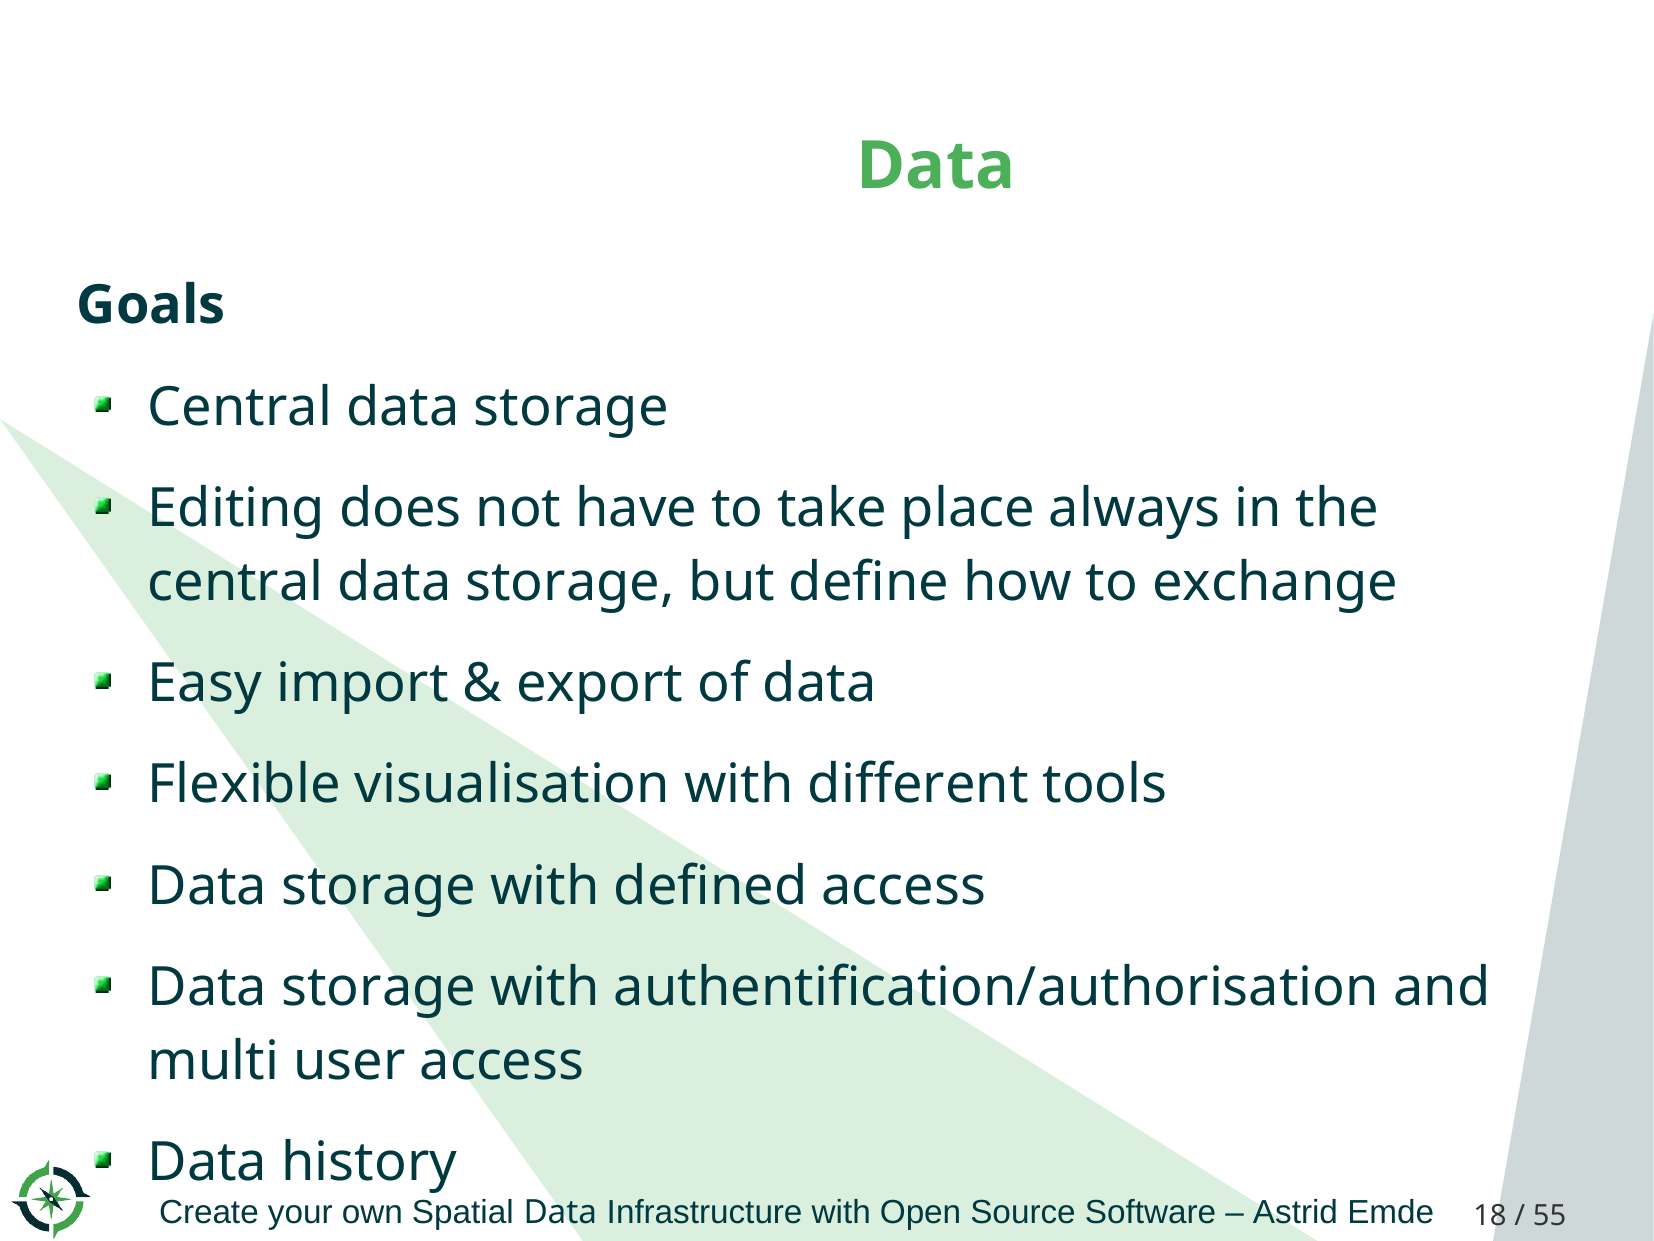

# Data
Goals
Central data storage
Editing does not have to take place always in the central data storage, but define how to exchange
Easy import & export of data
Flexible visualisation with different tools
Data storage with defined access
Data storage with authentification/authorisation and multi user access
Data history